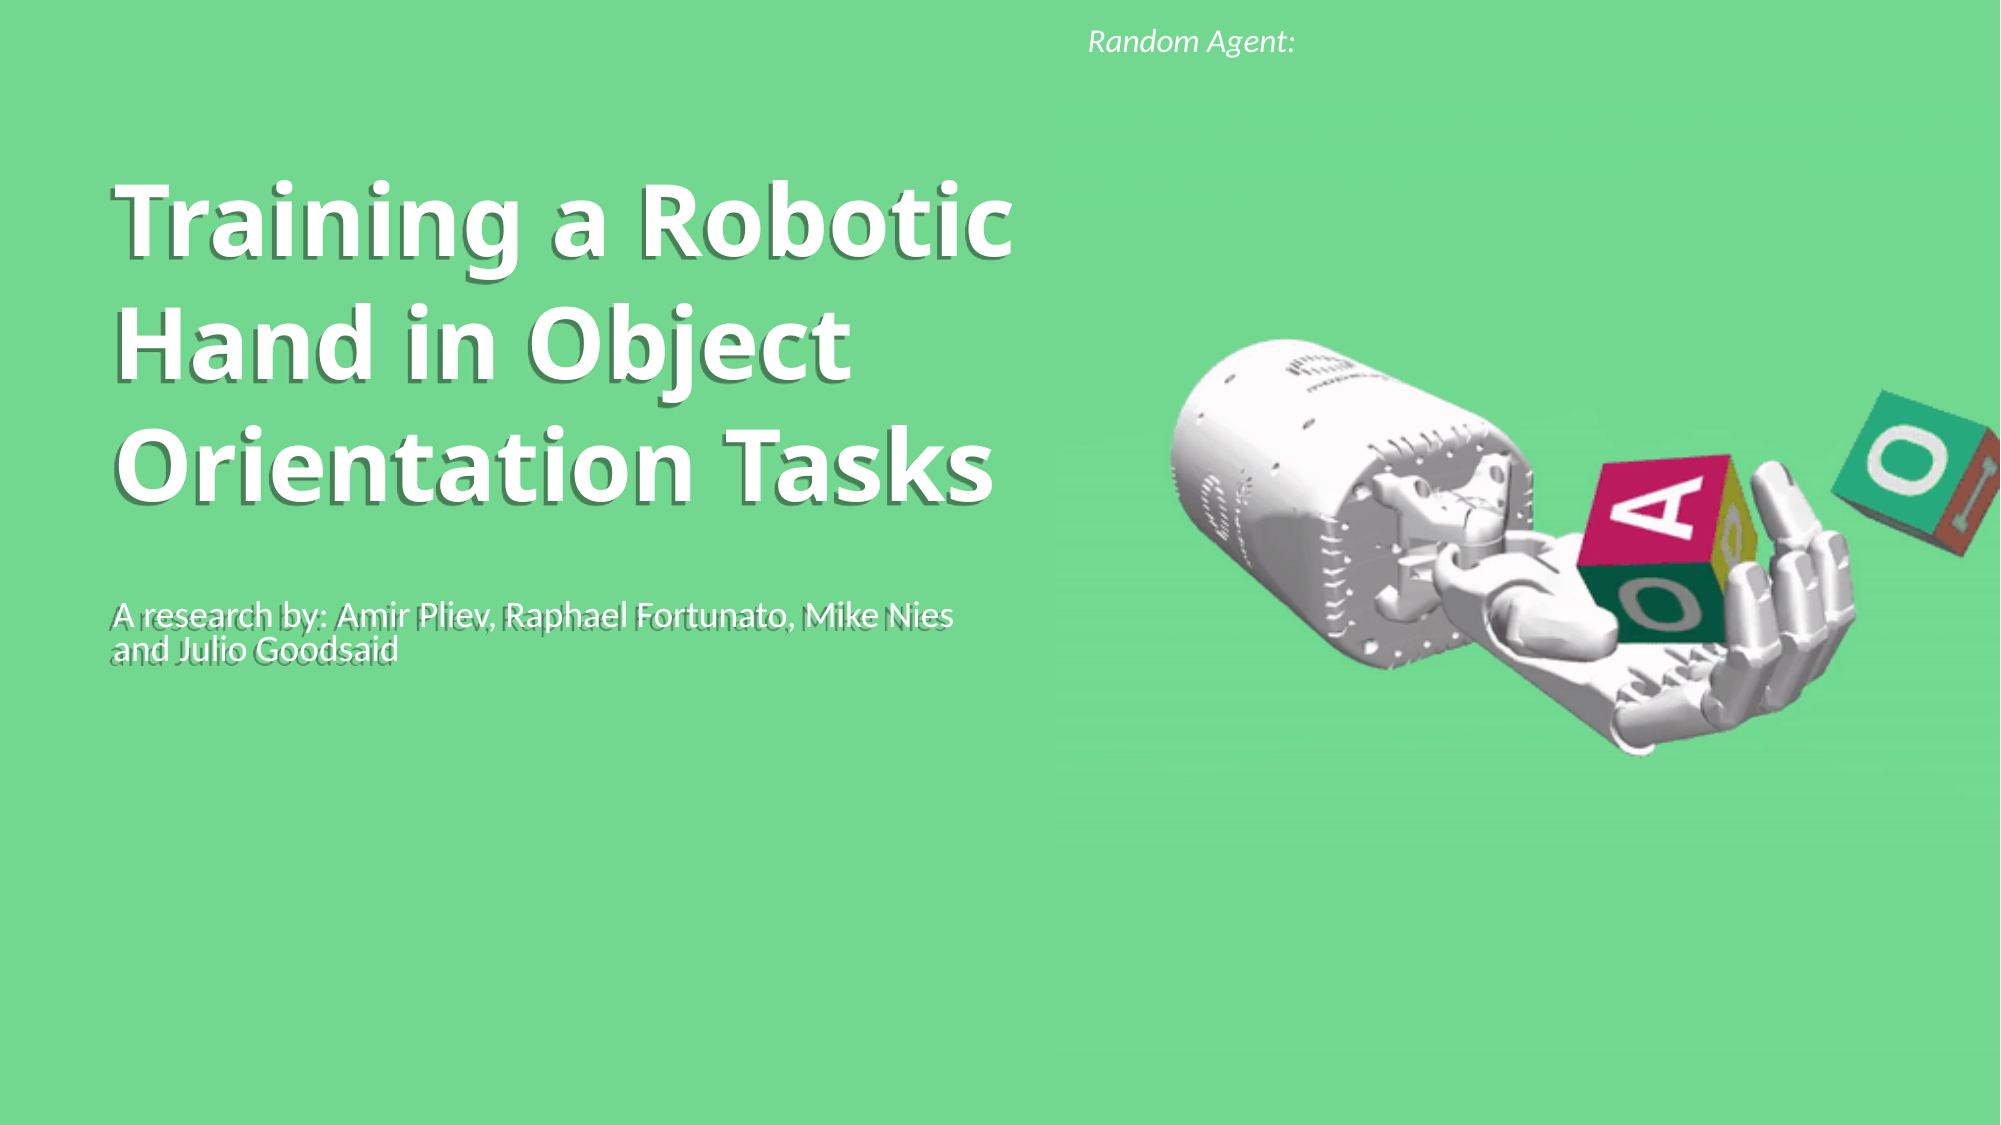

Random Agent:
Training a Robotic Hand in Object Orientation Tasks
A research by: Amir Pliev, Raphael Fortunato, Mike Nies and Julio Goodsaid